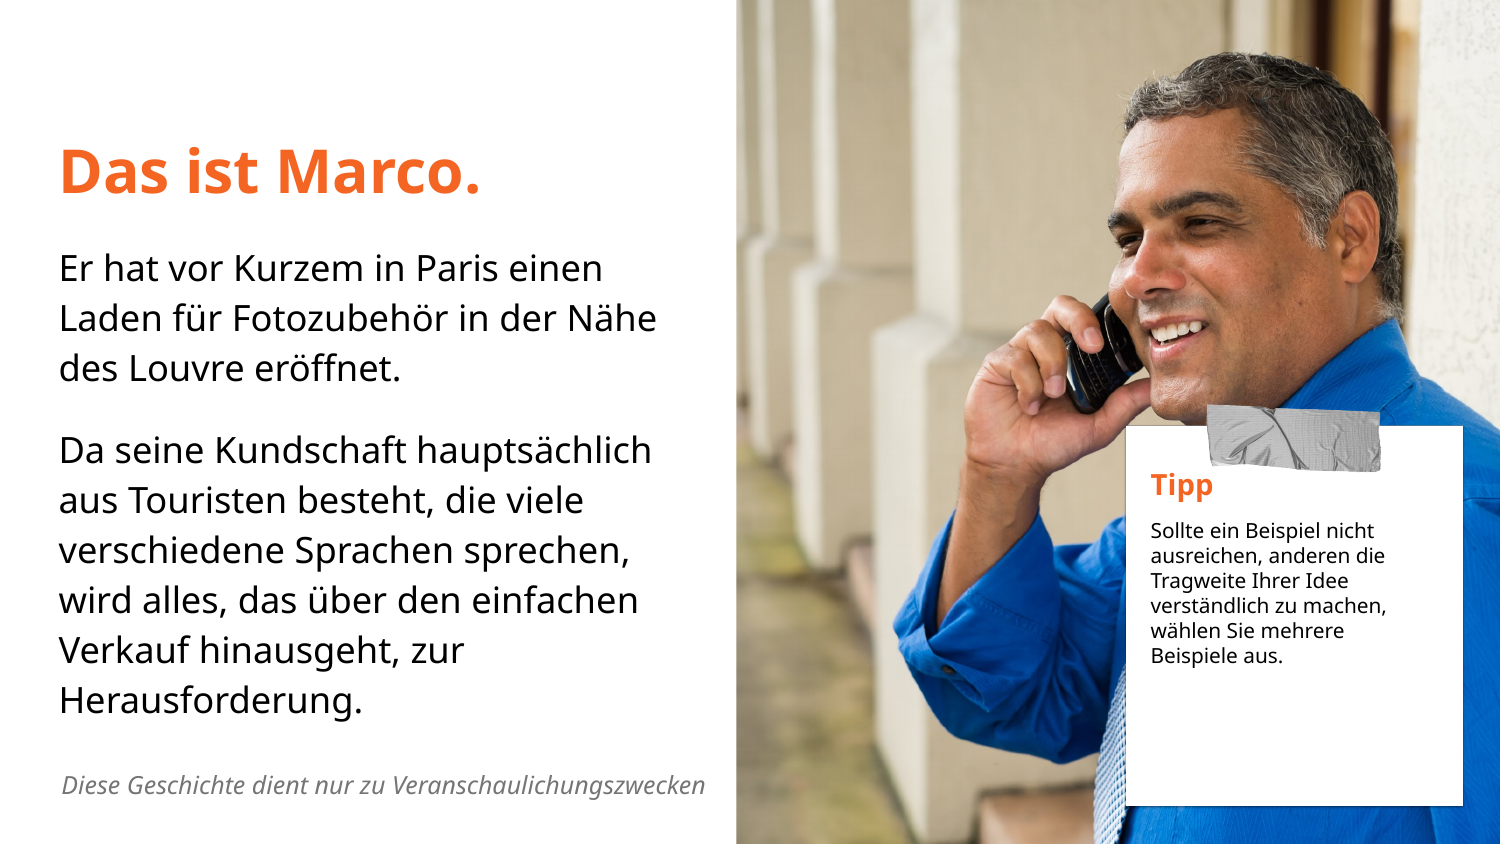

# Das ist Marco.
Er hat vor Kurzem in Paris einen Laden für Fotozubehör in der Nähe des Louvre eröffnet.
Da seine Kundschaft hauptsächlich
aus Touristen besteht, die viele verschiedene Sprachen sprechen, wird alles, das über den einfachen Verkauf hinausgeht, zur Herausforderung.
Tipp
Sollte ein Beispiel nicht ausreichen, anderen die Tragweite Ihrer Idee verständlich zu machen, wählen Sie mehrere
Beispiele aus.
Diese Geschichte dient nur zu Veranschaulichungszwecken